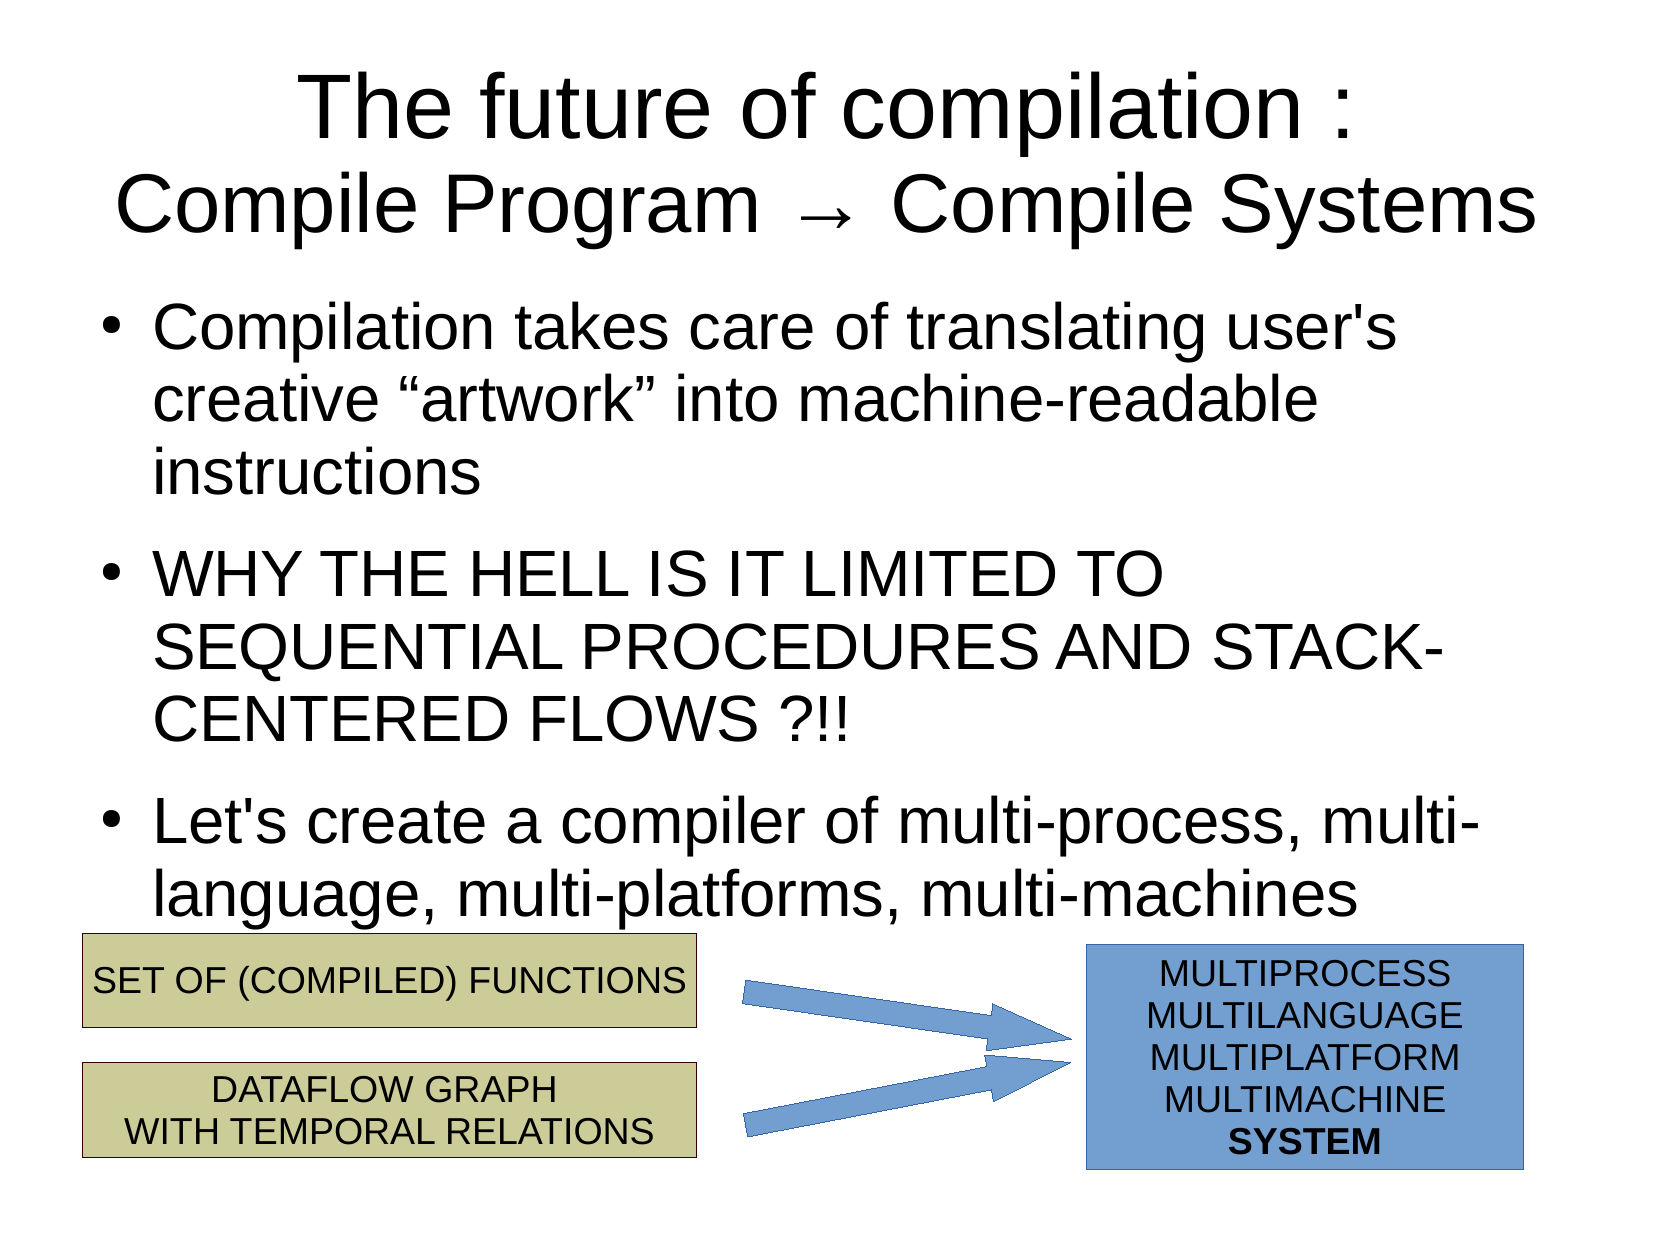

# The future of compilation : Compile Program → Compile Systems
Compilation takes care of translating user's creative “artwork” into machine-readable instructions
WHY THE HELL IS IT LIMITED TO SEQUENTIAL PROCEDURES AND STACK-CENTERED FLOWS ?!!
Let's create a compiler of multi-process, multi-language, multi-platforms, multi-machines systems
SET OF (COMPILED) FUNCTIONS
MULTIPROCESS
MULTILANGUAGE
MULTIPLATFORM
MULTIMACHINE
SYSTEM
DATAFLOW GRAPH
WITH TEMPORAL RELATIONS